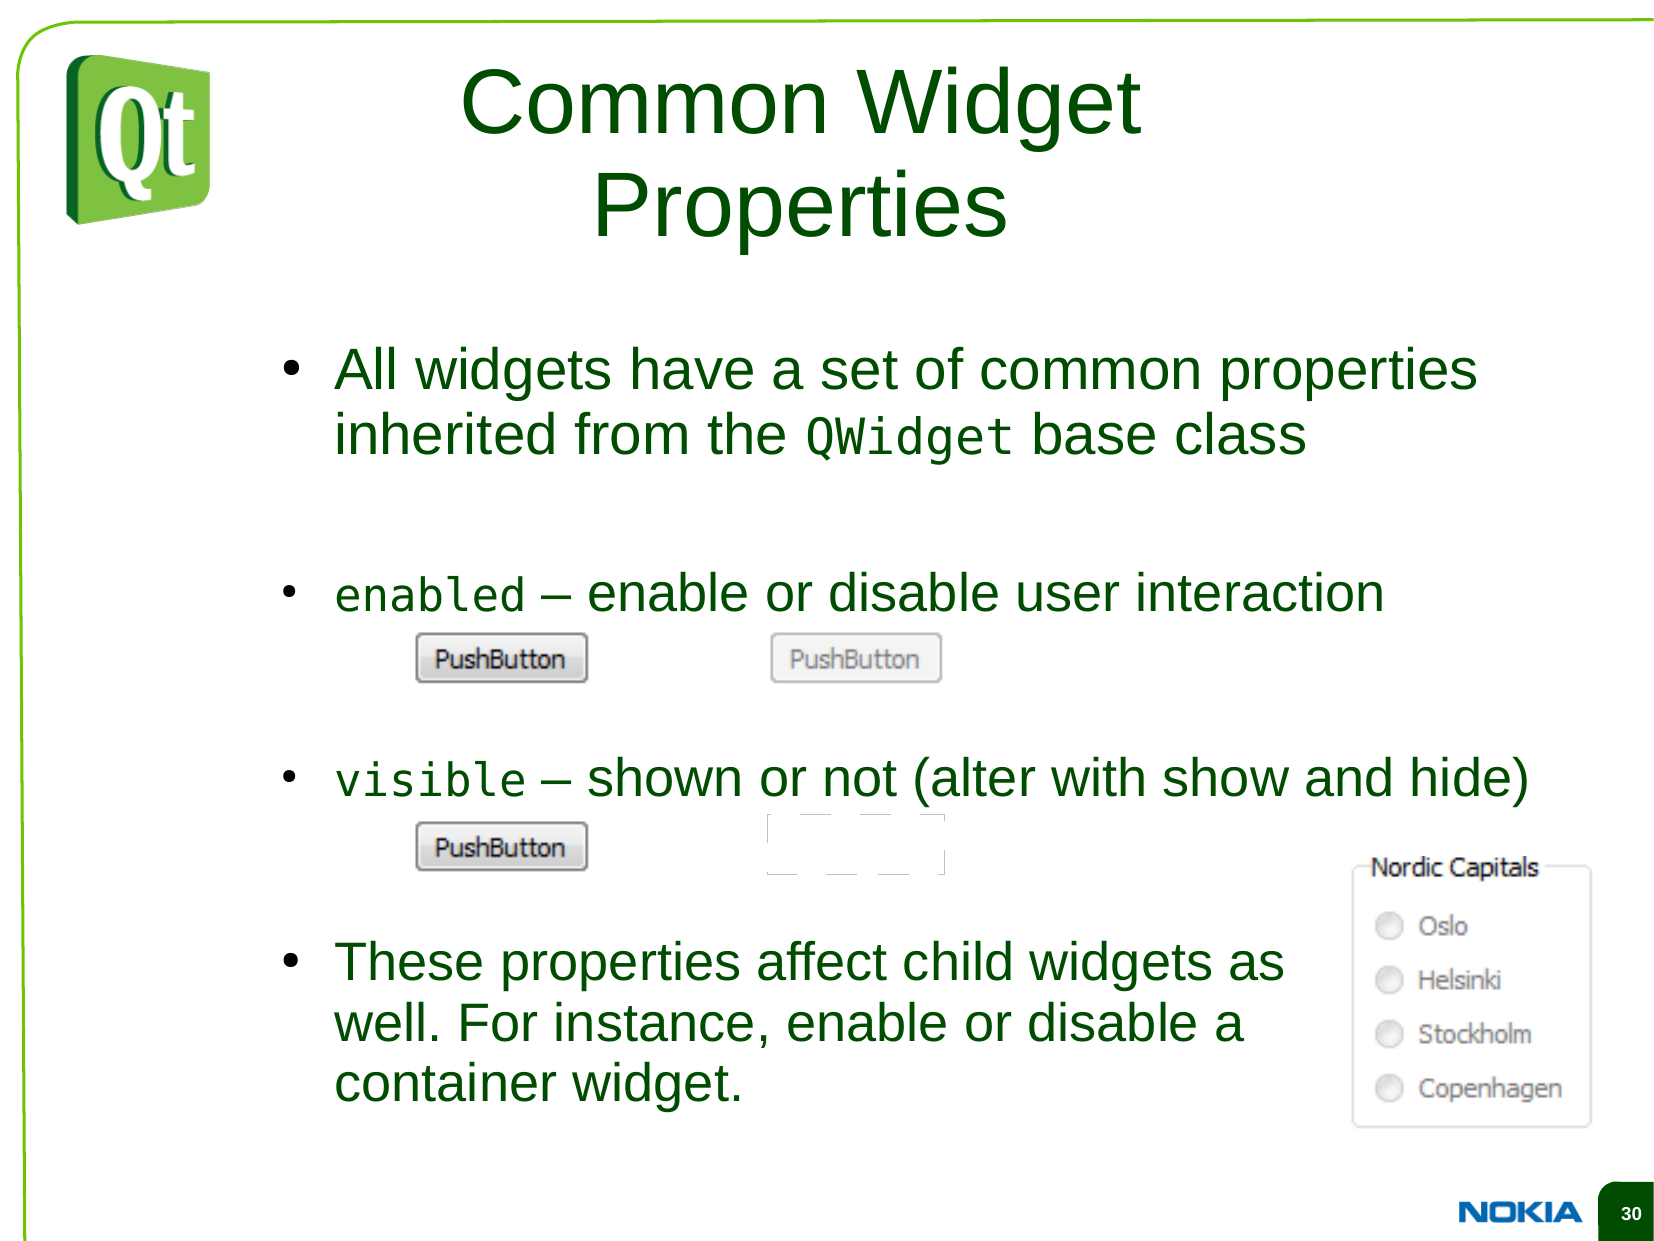

# Common Widget Properties
All widgets have a set of common properties inherited from the QWidget base class
enabled – enable or disable user interaction
visible – shown or not (alter with show and hide)
These properties affect child widgets as
well. For instance, enable or disable a
container widget.